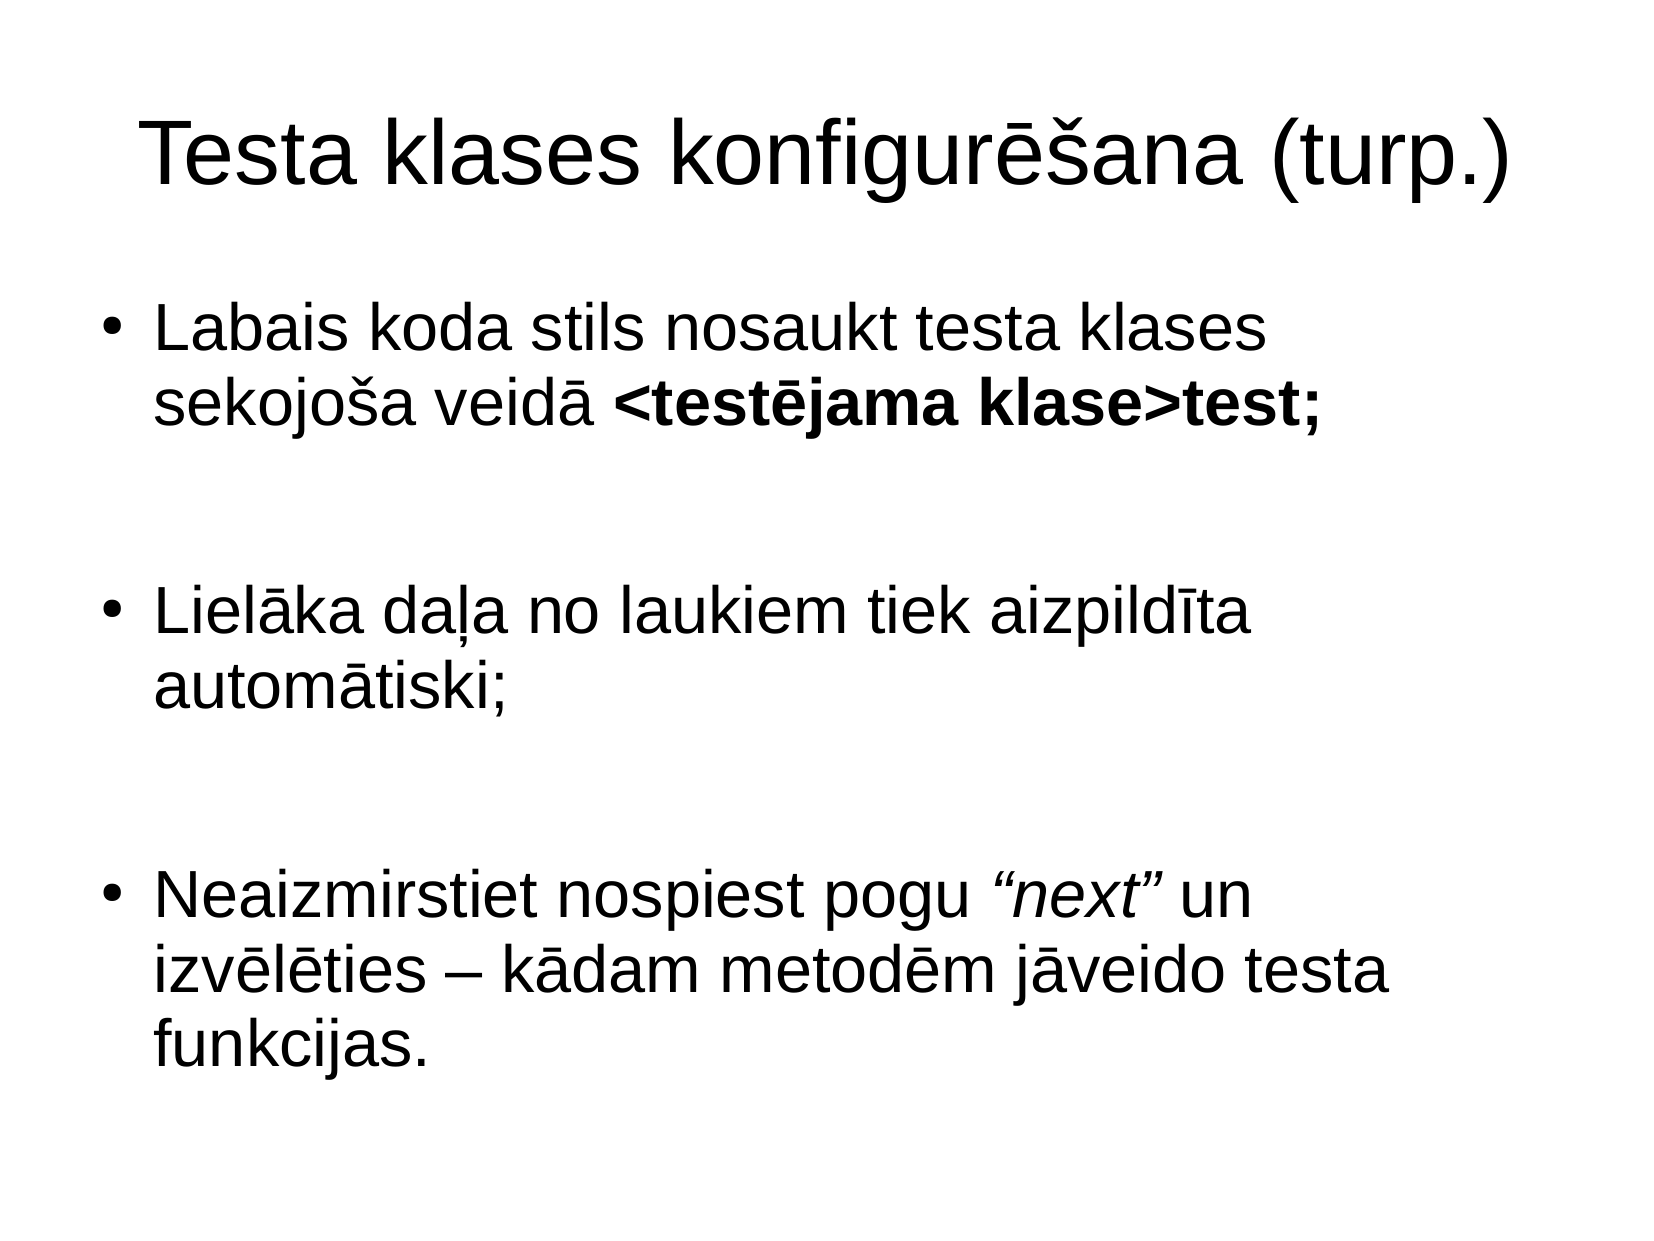

# Testa klases konfigurēšana (turp.)
Labais koda stils nosaukt testa klases sekojoša veidā <testējama klase>test;
Lielāka daļa no laukiem tiek aizpildīta automātiski;
Neaizmirstiet nospiest pogu “next” un izvēlēties – kādam metodēm jāveido testa funkcijas.